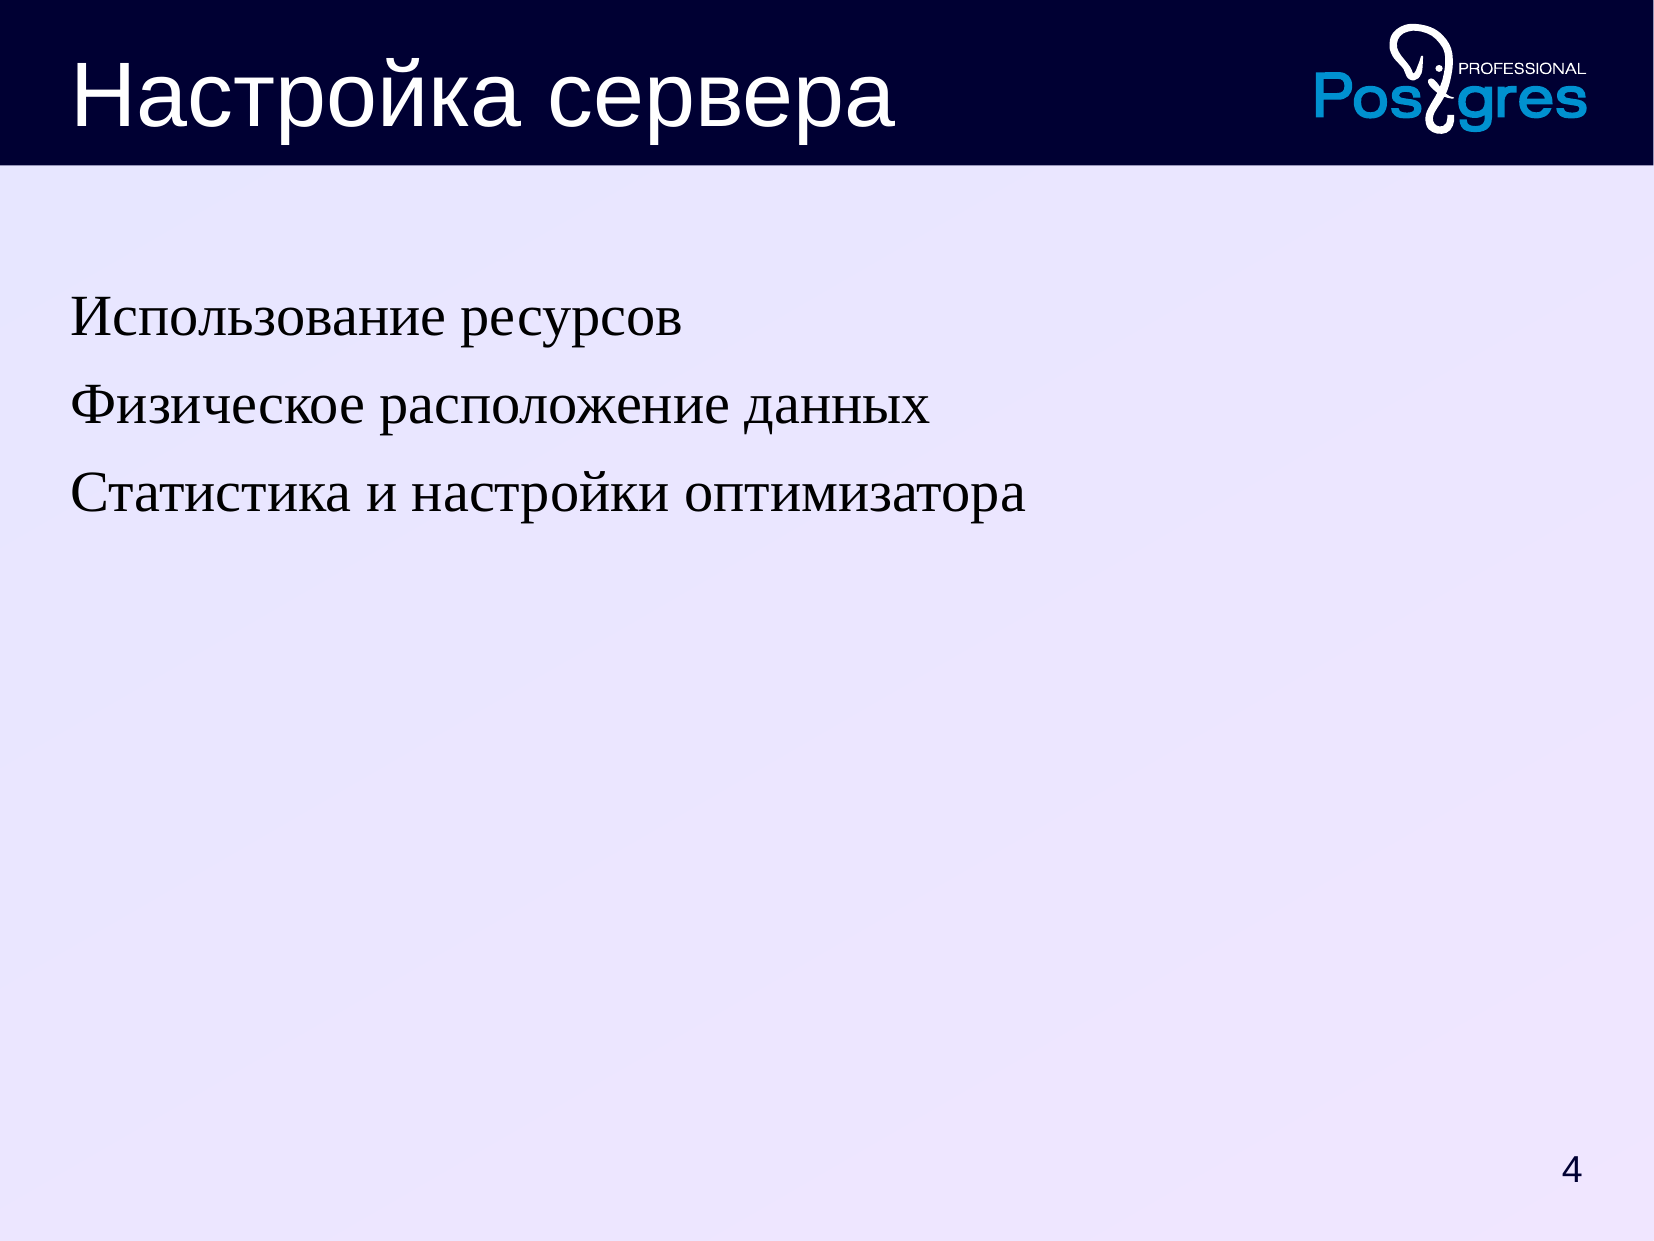

# Настройка сервера
Использование ресурсов
Физическое расположение данных
Статистика и настройки оптимизатора